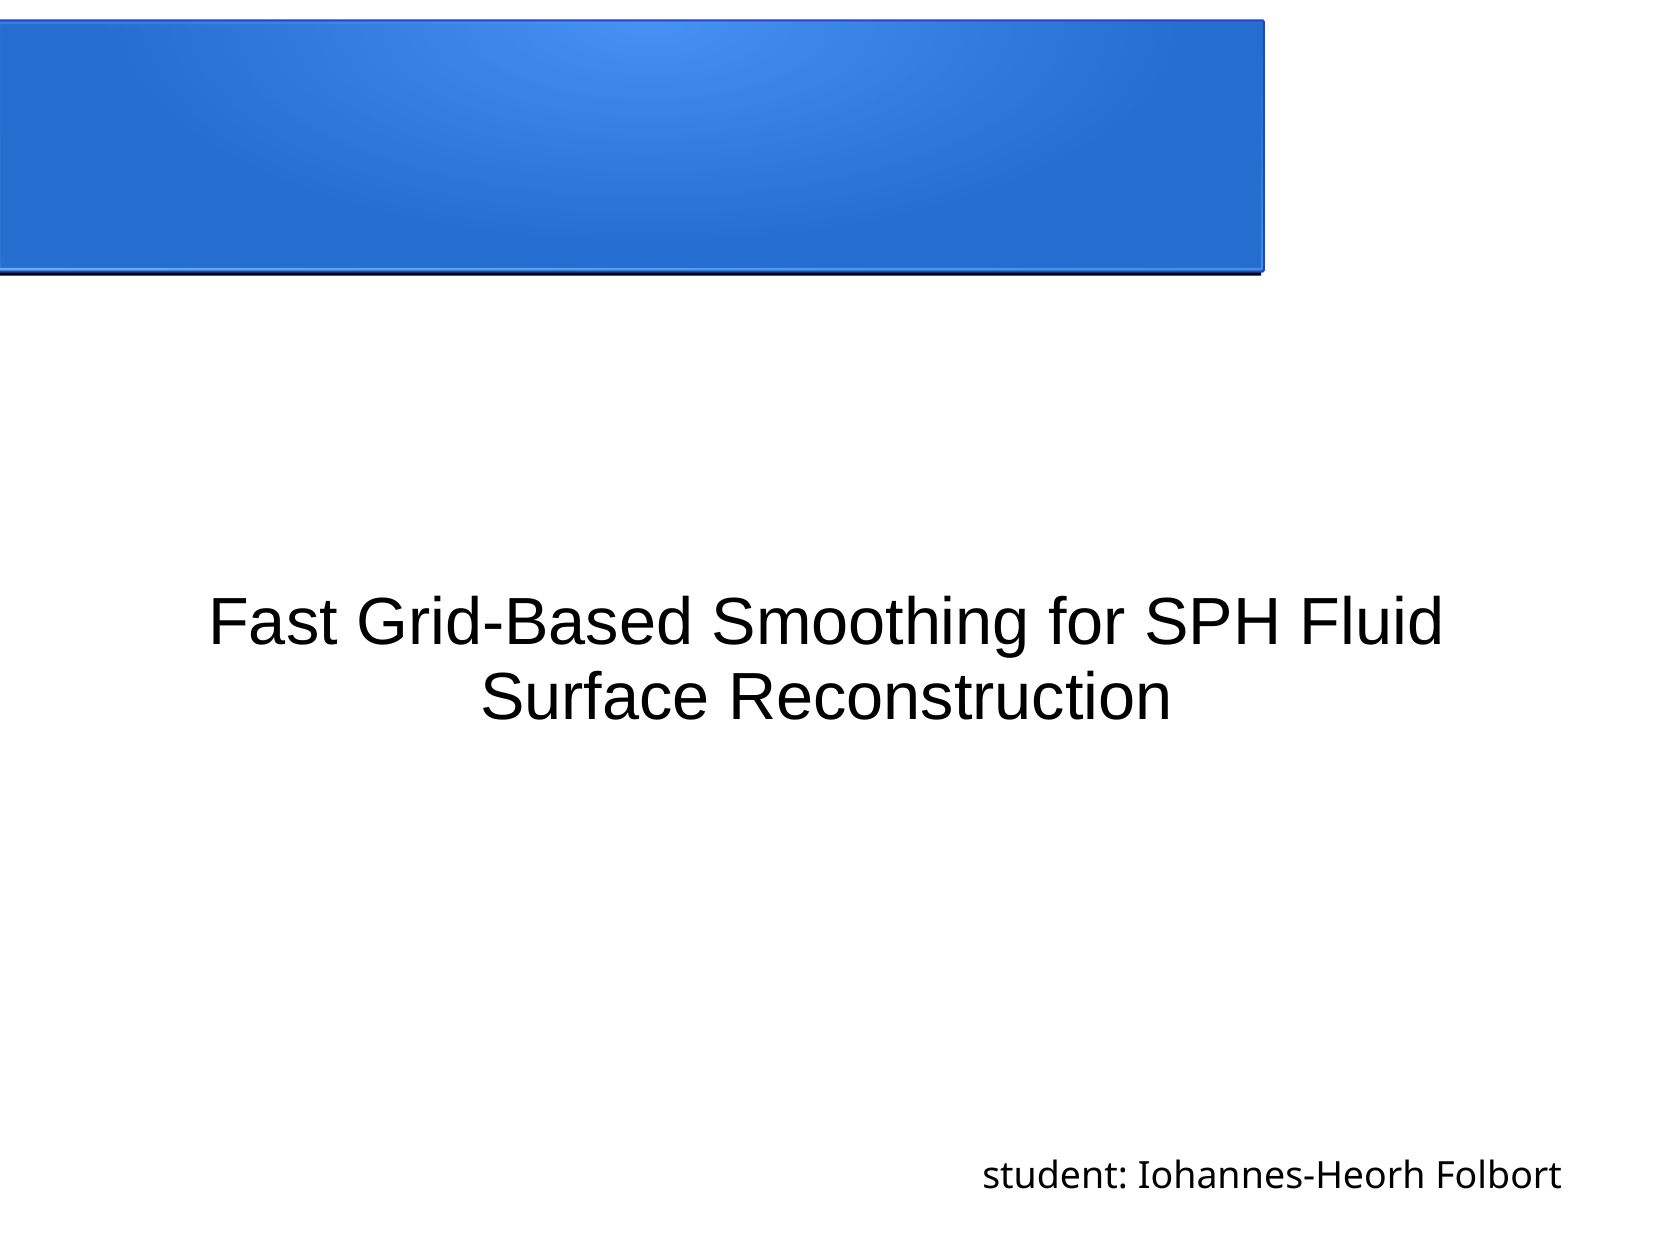

#
Fast Grid-Based Smoothing for SPH Fluid
Surface Reconstruction
student: Iohannes-Heorh Folbort